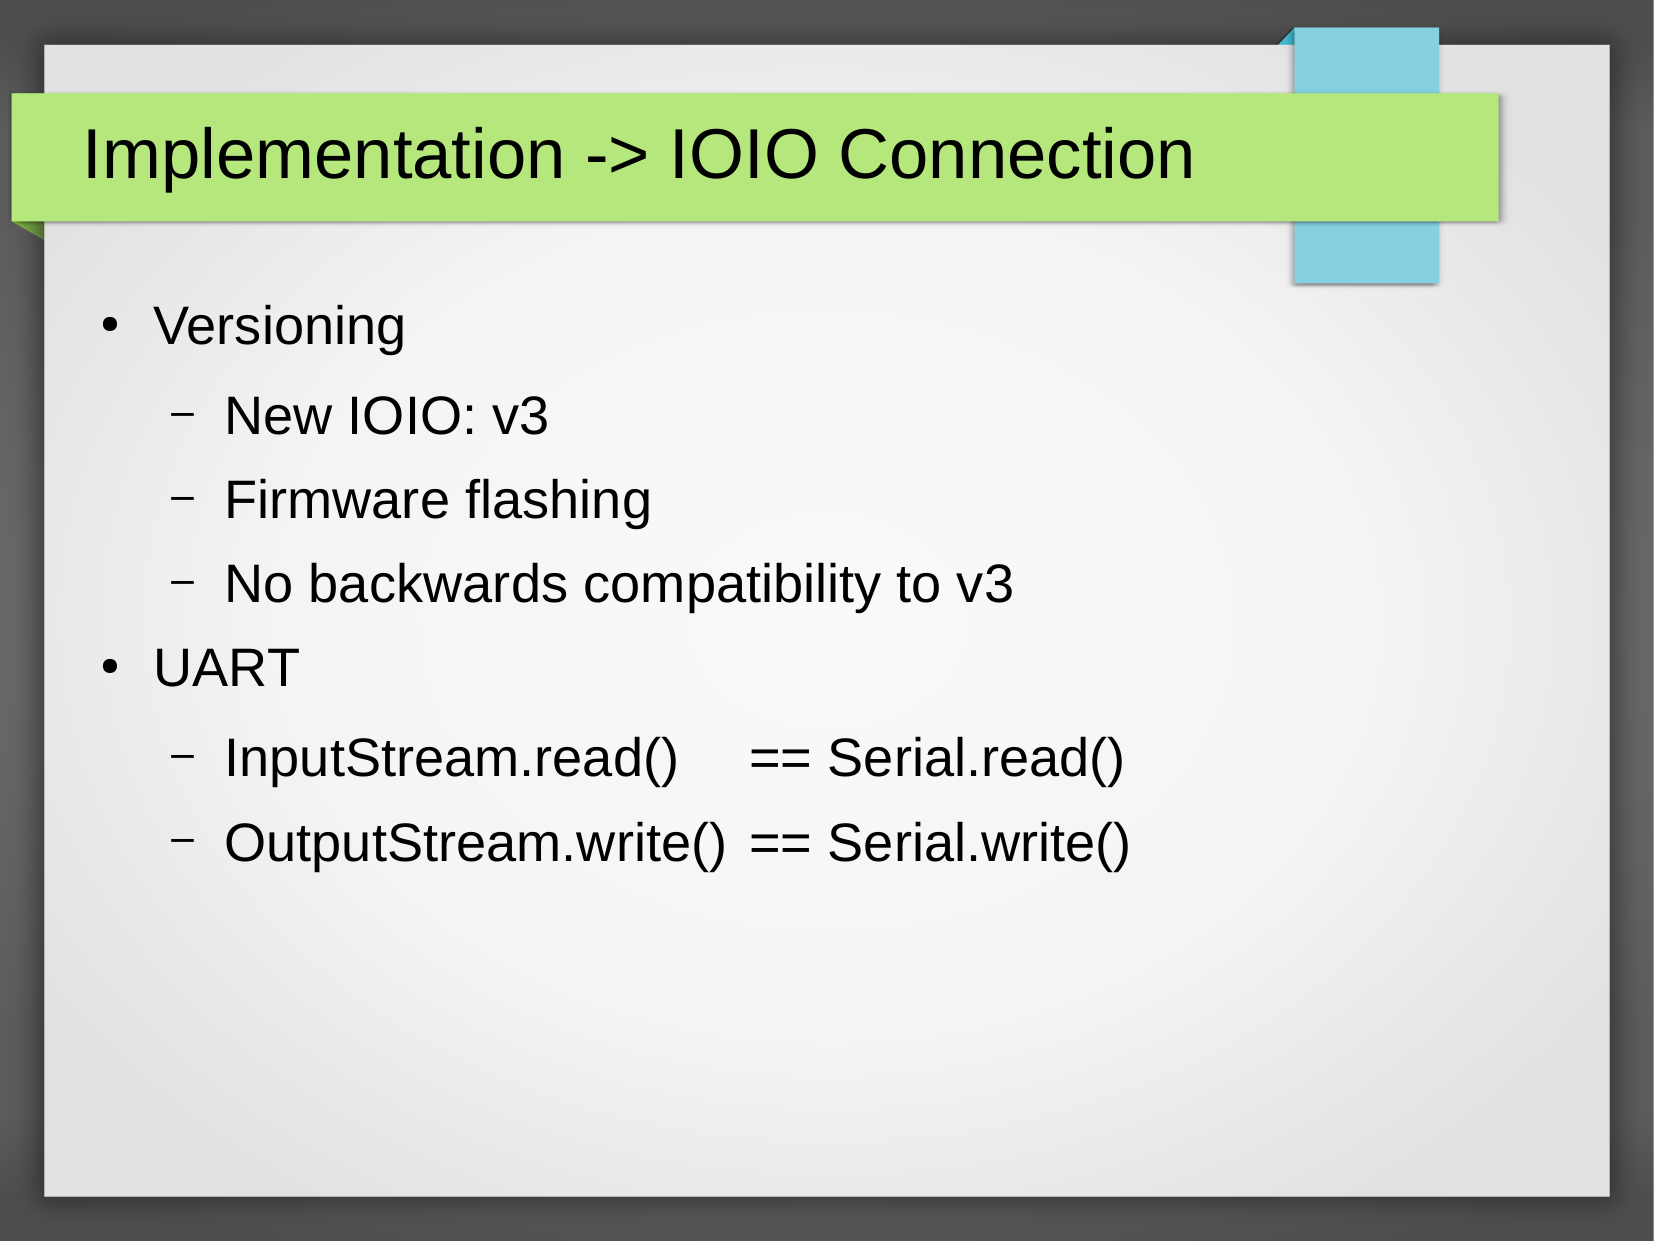

# Implementation -> IOIO Connection
Versioning
New IOIO: v3
Firmware flashing
No backwards compatibility to v3
UART
InputStream.read() 	== Serial.read()
OutputStream.write() 	== Serial.write()